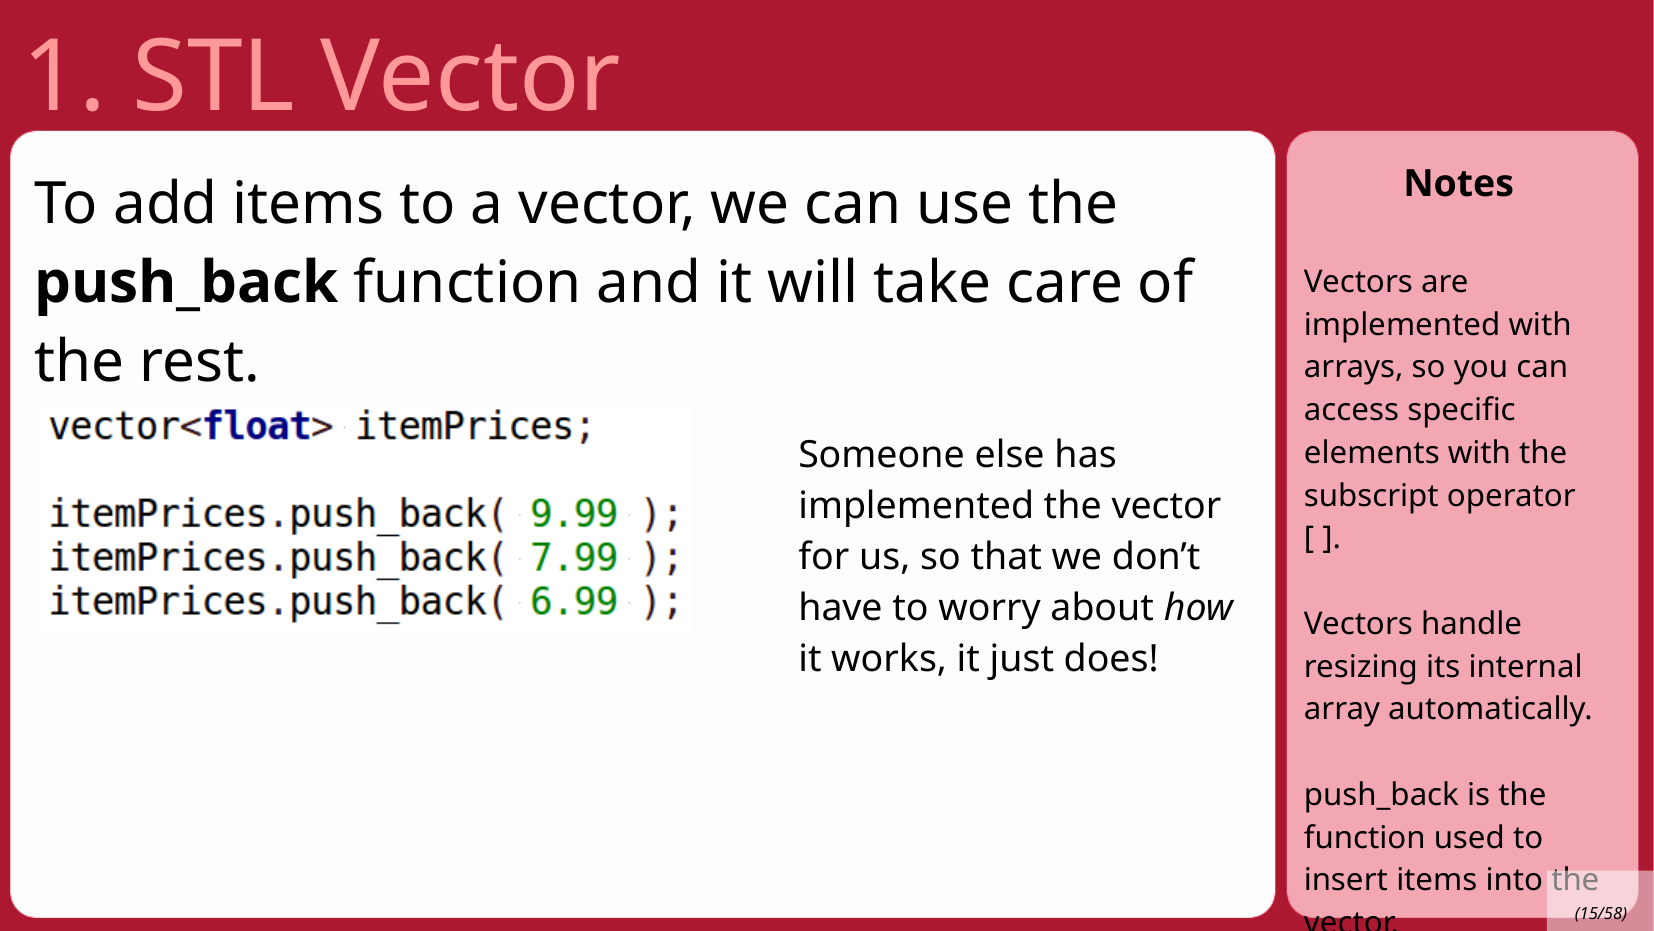

# 1. STL Vector
Notes
Vectors are implemented with arrays, so you can access specific elements with the subscript operator [ ].
Vectors handle resizing its internal array automatically.
push_back is the function used to insert items into the vector.
To add items to a vector, we can use the push_back function and it will take care of the rest.
Someone else has implemented the vector for us, so that we don’t have to worry about how it works, it just does!